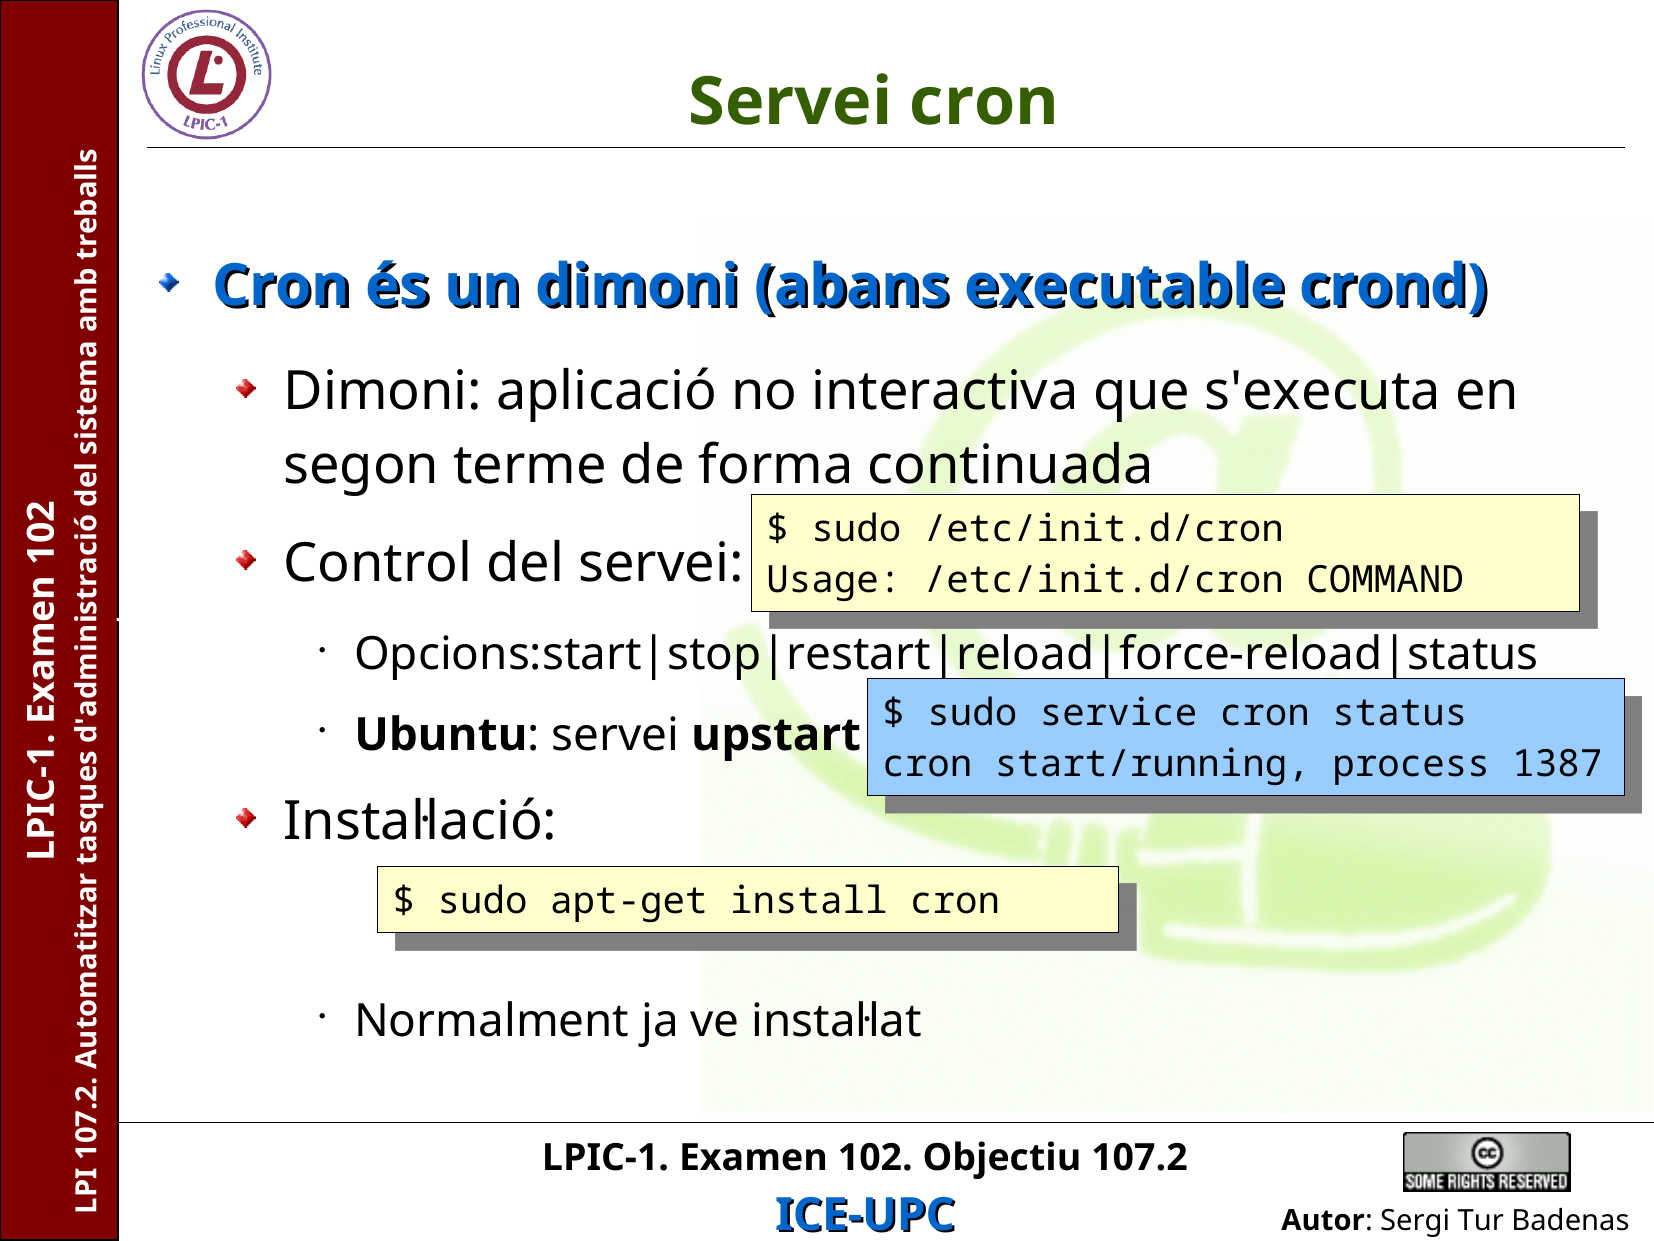

# Servei cron
Cron és un dimoni (abans executable crond)
Dimoni: aplicació no interactiva que s'executa en segon terme de forma continuada
Control del servei:
Opcions:start|stop|restart|reload|force-reload|status
Ubuntu: servei upstart
Instal·lació:
Normalment ja ve instal·lat
$ sudo /etc/init.d/cron
Usage: /etc/init.d/cron COMMAND
$ sudo service cron status
cron start/running, process 1387
$ sudo apt-get install cron